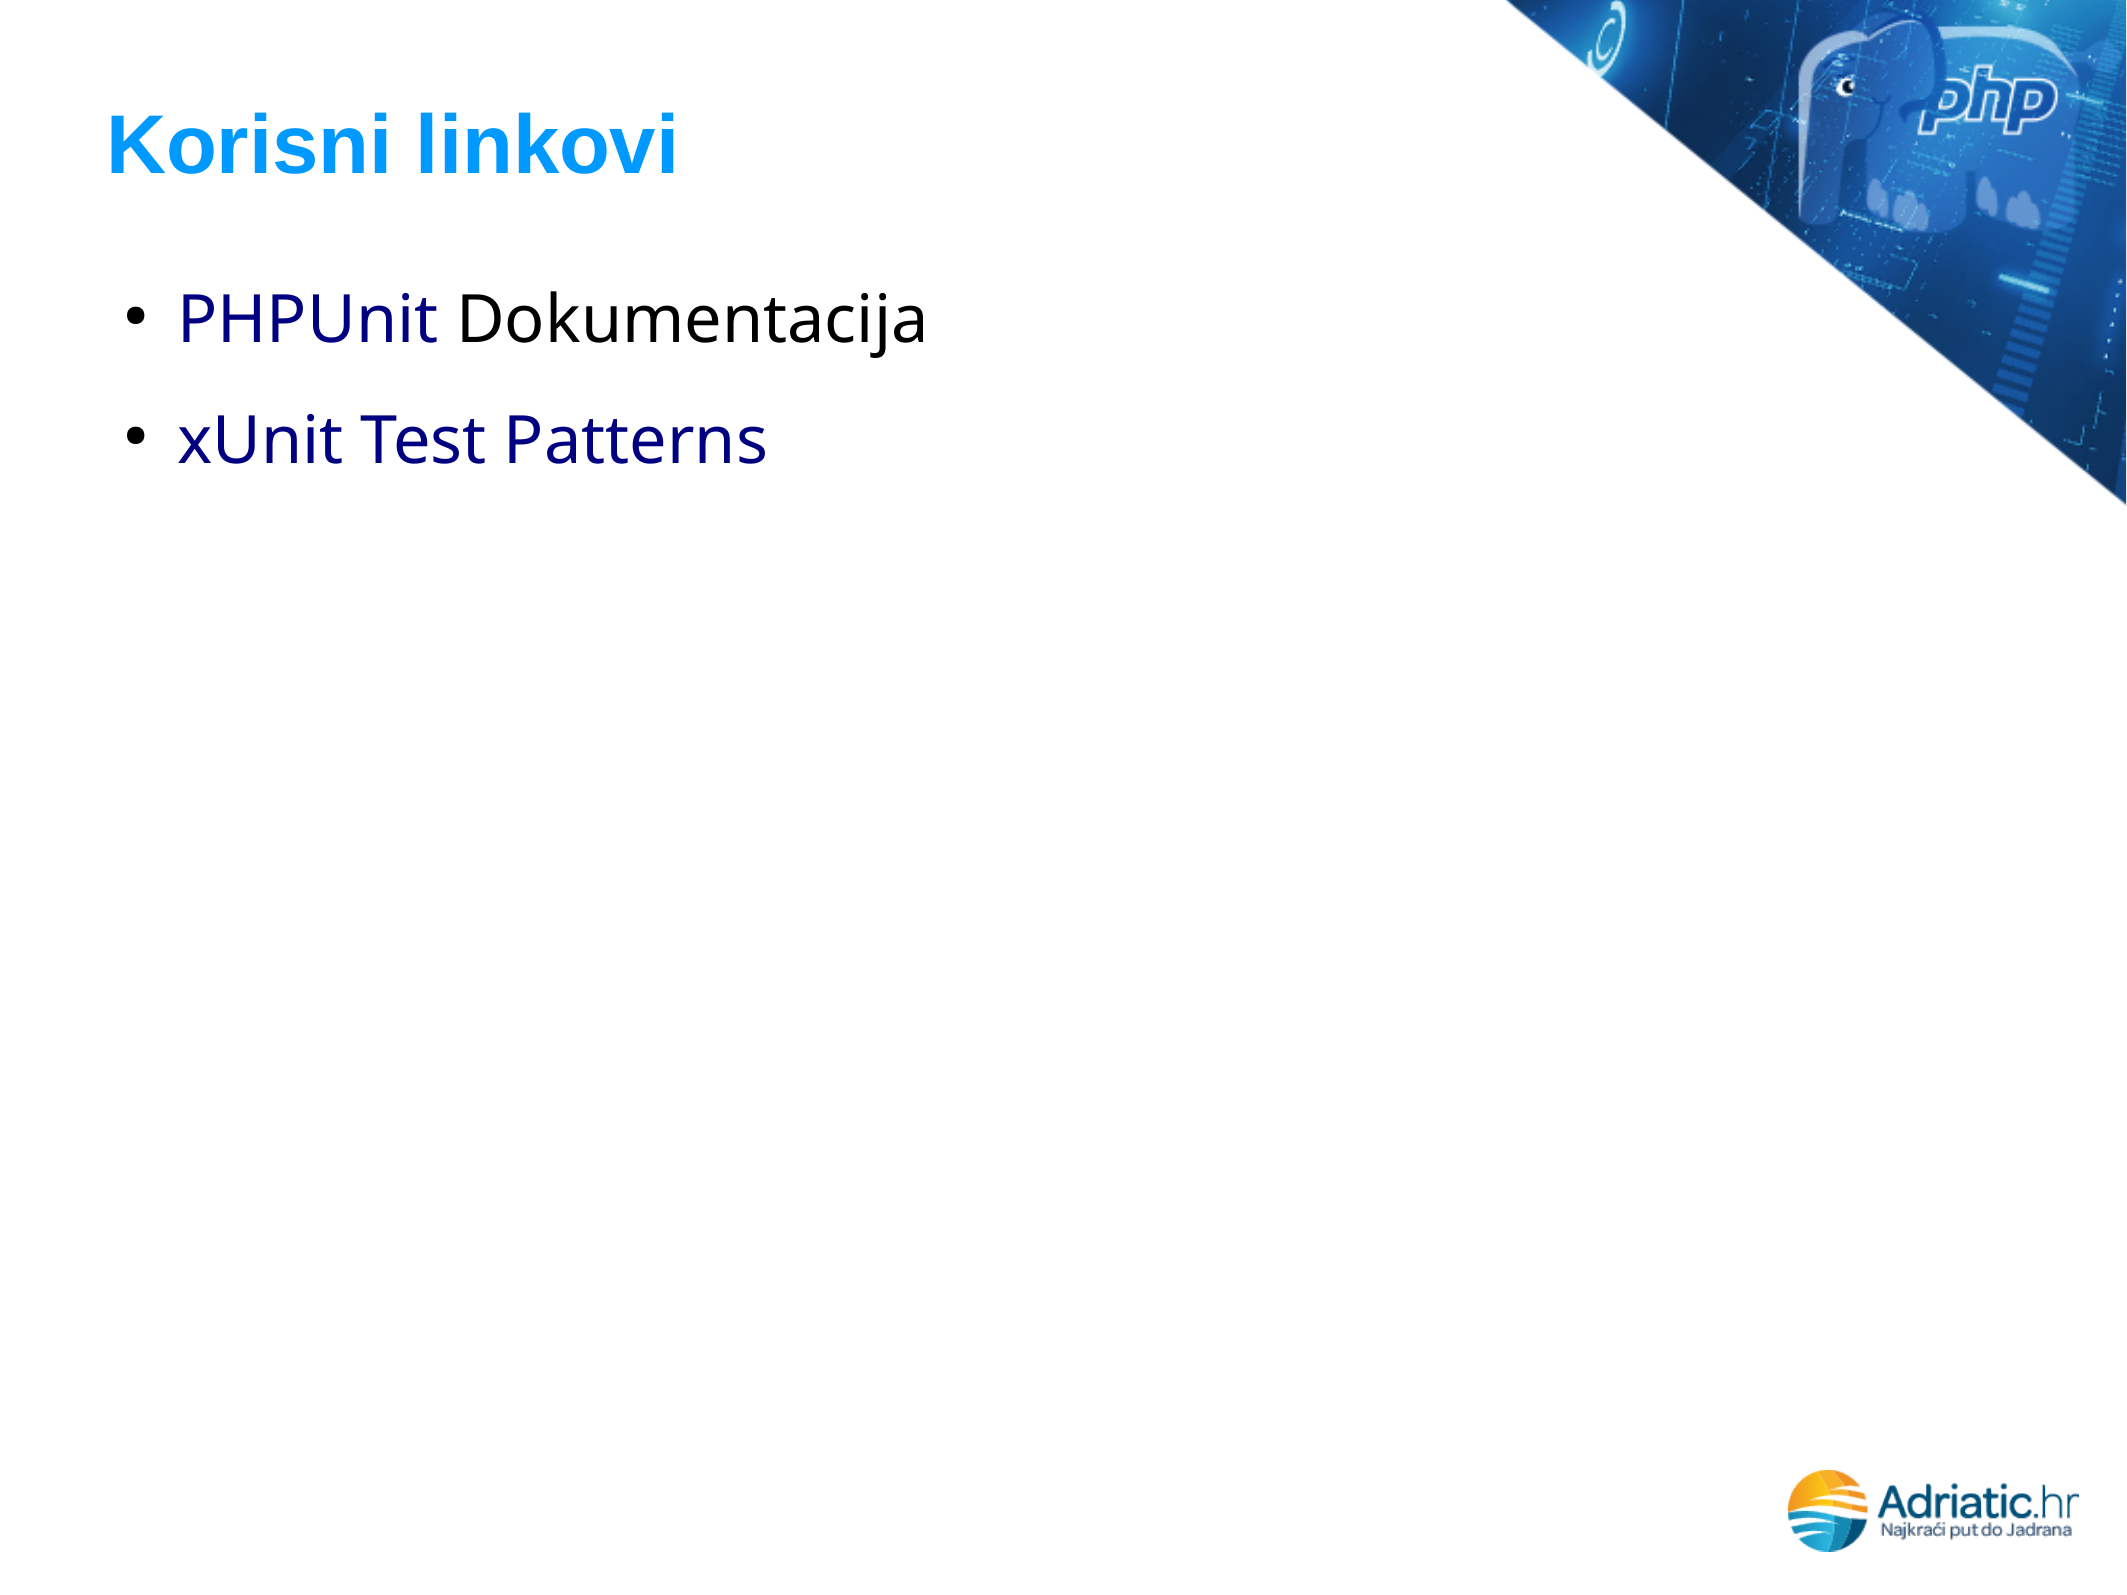

# Korisni linkovi
PHPUnit Dokumentacija
xUnit Test Patterns